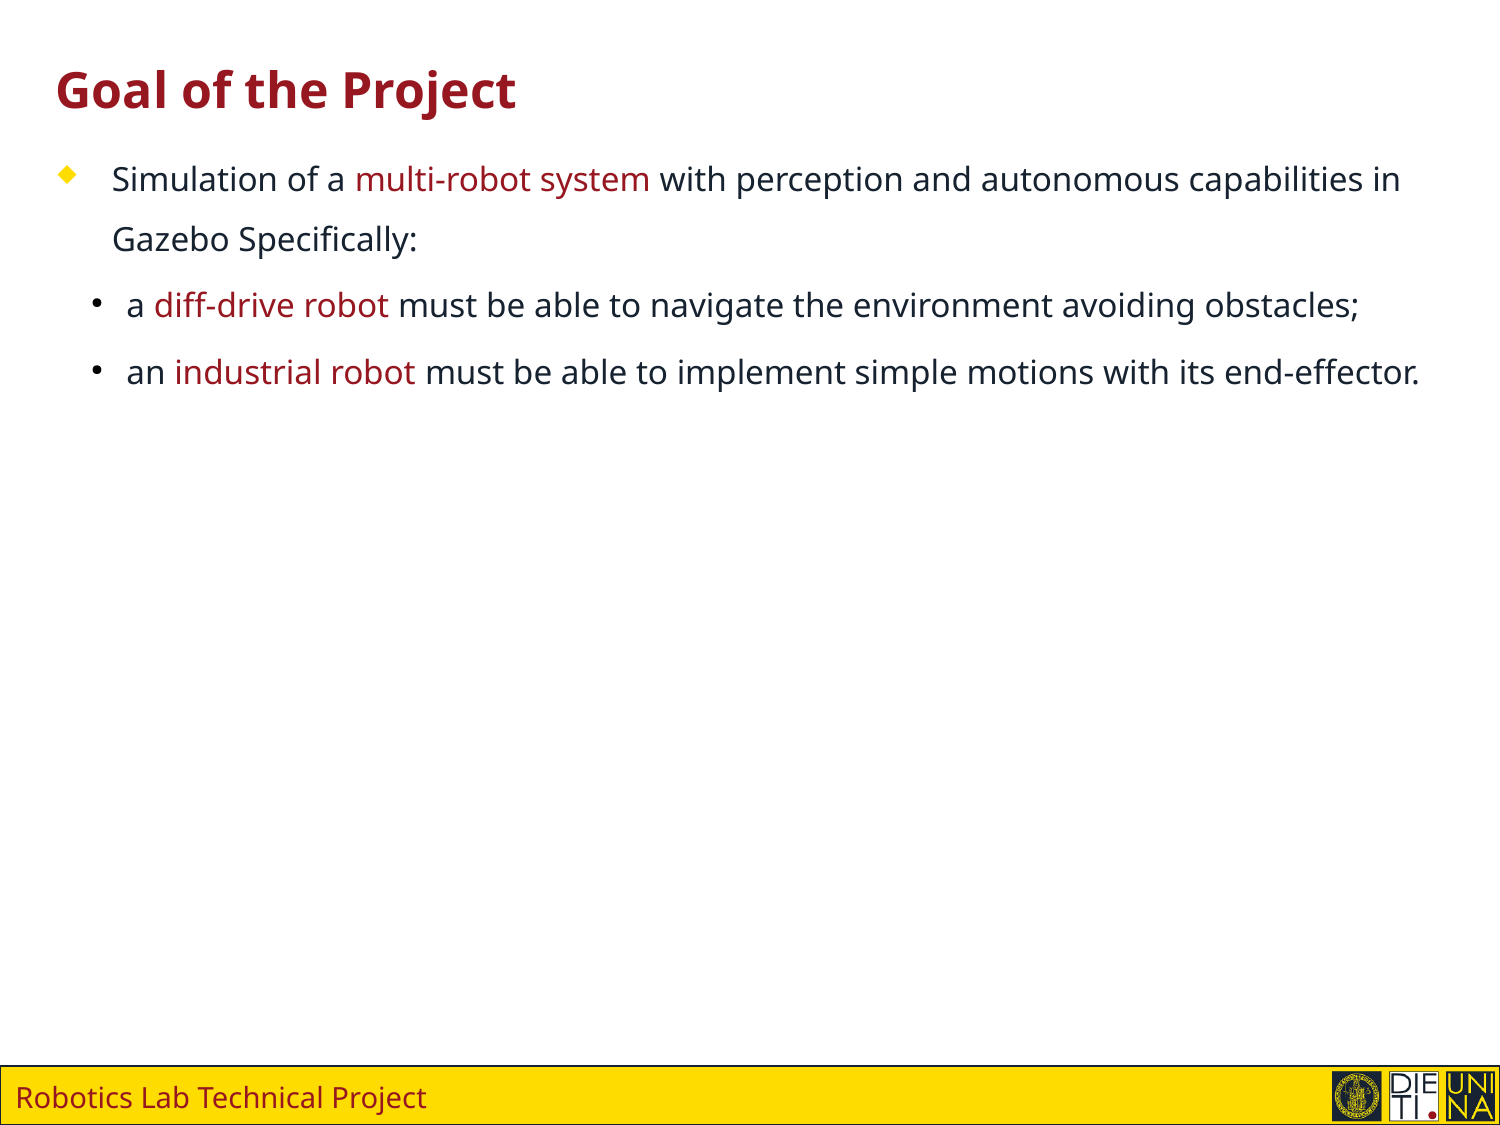

Goal of the Project
Simulation of a multi-robot system with perception and autonomous capabilities in Gazebo Specifically:
a diff-drive robot must be able to navigate the environment avoiding obstacles;
an industrial robot must be able to implement simple motions with its end-effector.
Robotics Lab Technical Project